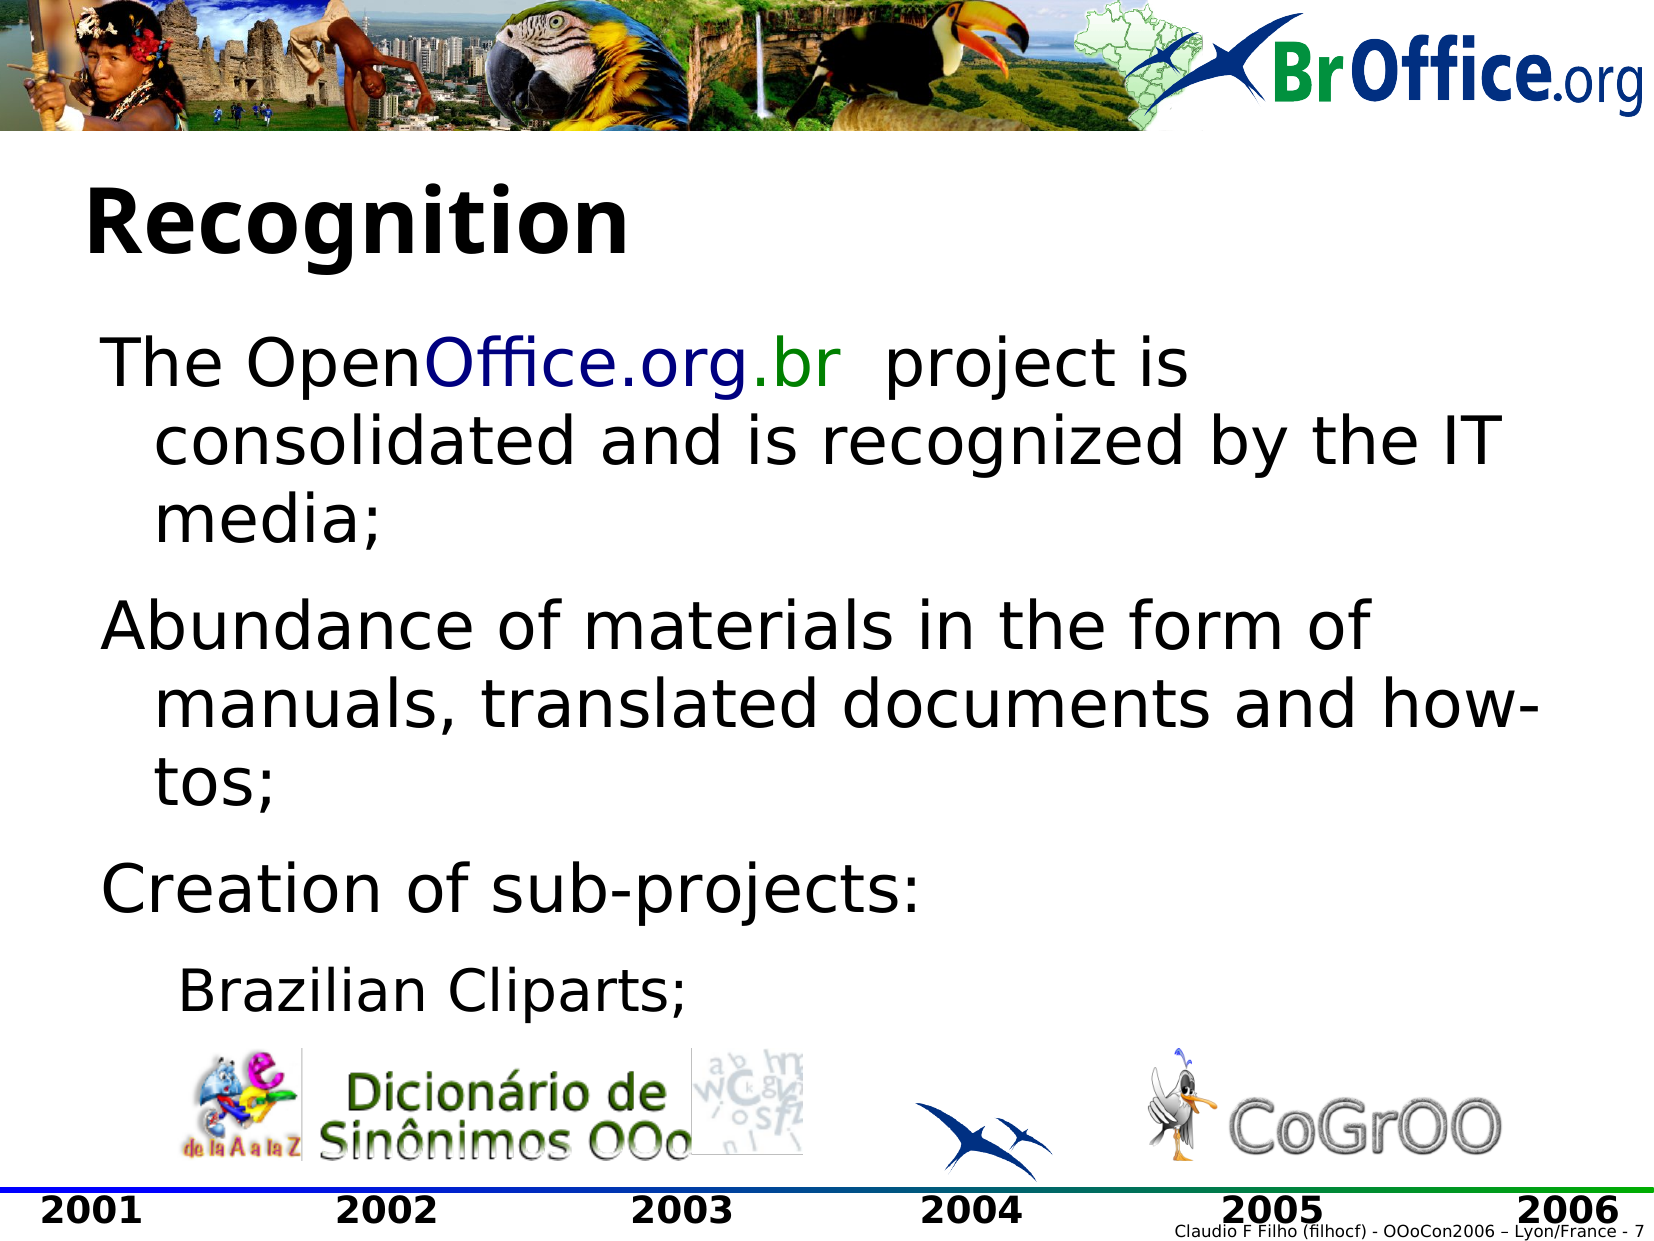

# Recognition
The OpenOffice.org.br project is consolidated and is recognized by the IT media;
Abundance of materials in the form of manuals, translated documents and how-tos;
Creation of sub-projects:
Brazilian Cliparts;
2001
2002
2003
2004
2005
2006